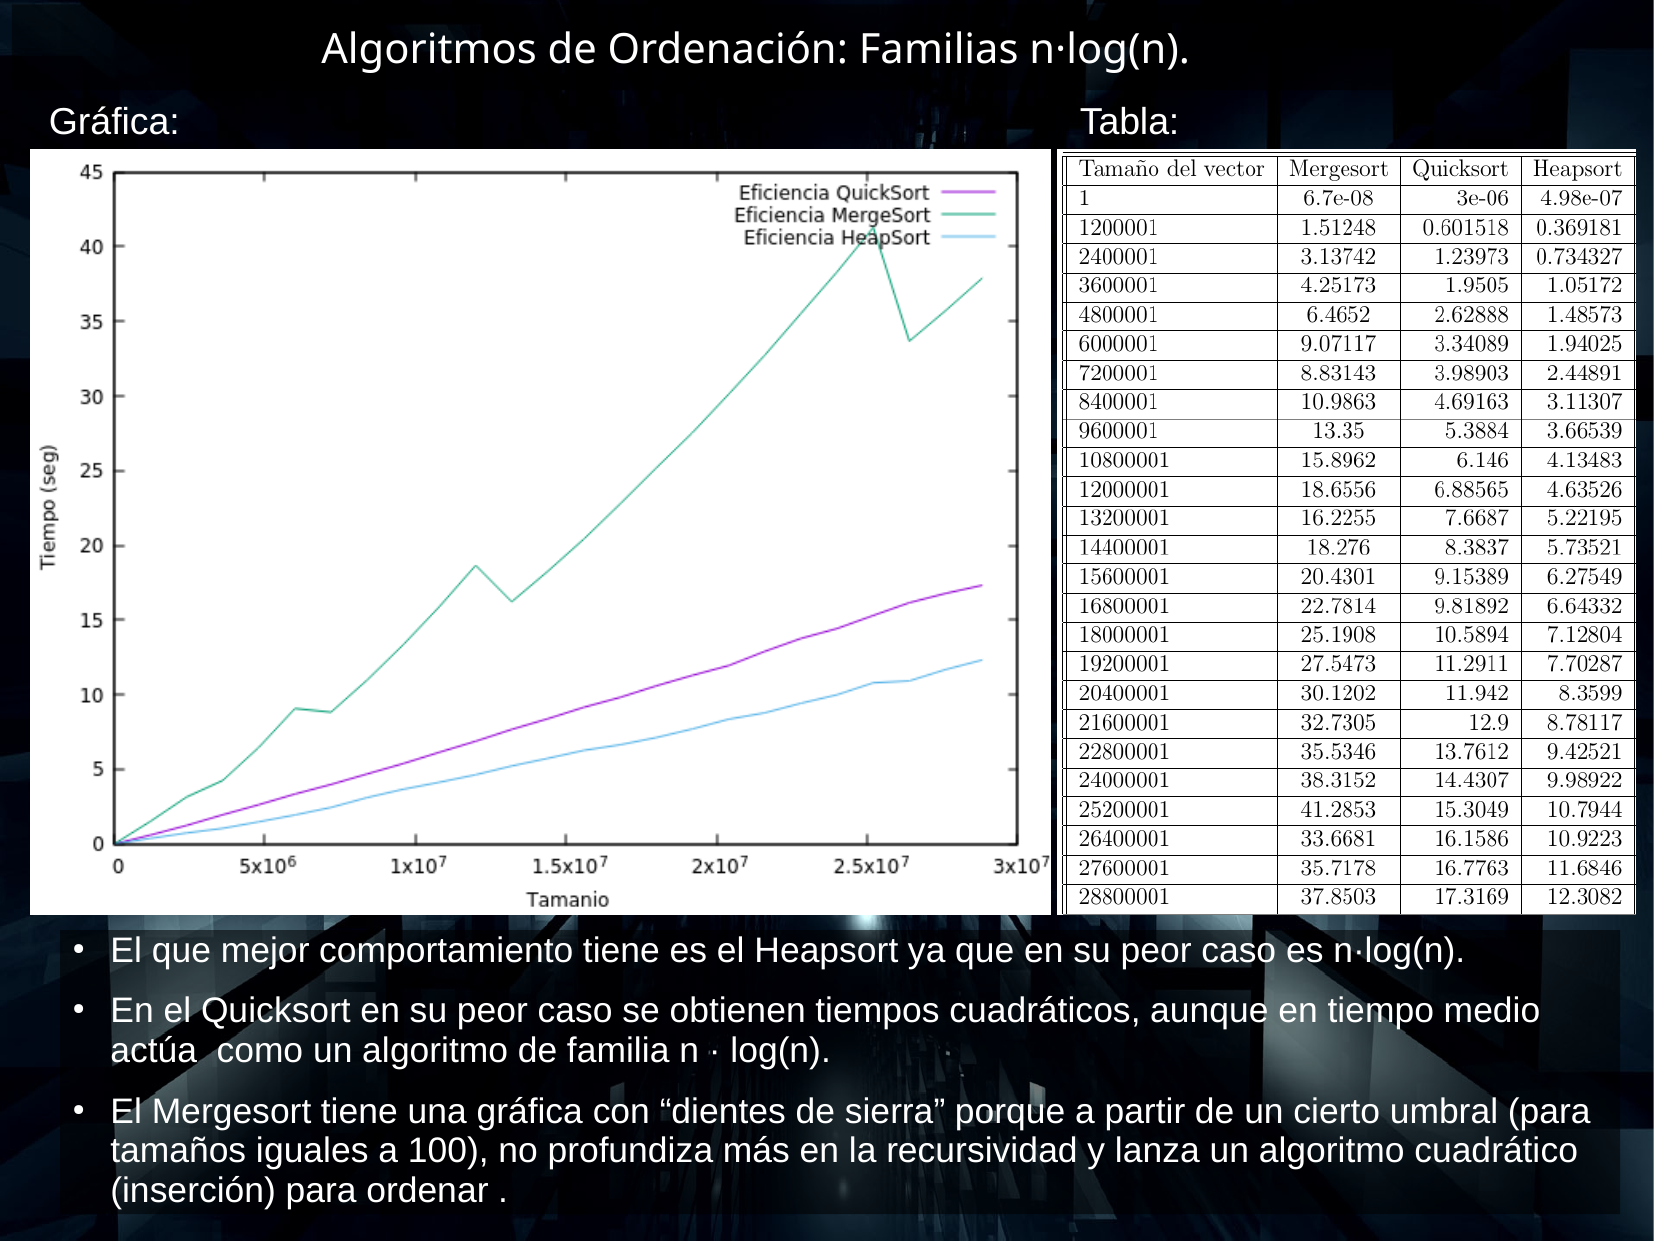

# Algoritmos de Ordenación: Familias n·log(n).
Gráfica:
Tabla:
El que mejor comportamiento tiene es el Heapsort ya que en su peor caso es n·log(n).
En el Quicksort en su peor caso se obtienen tiempos cuadráticos, aunque en tiempo medio actúa como un algoritmo de familia n · log(n).
El Mergesort tiene una gráfica con “dientes de sierra” porque a partir de un cierto umbral (para tamaños iguales a 100), no profundiza más en la recursividad y lanza un algoritmo cuadrático (inserción) para ordenar .